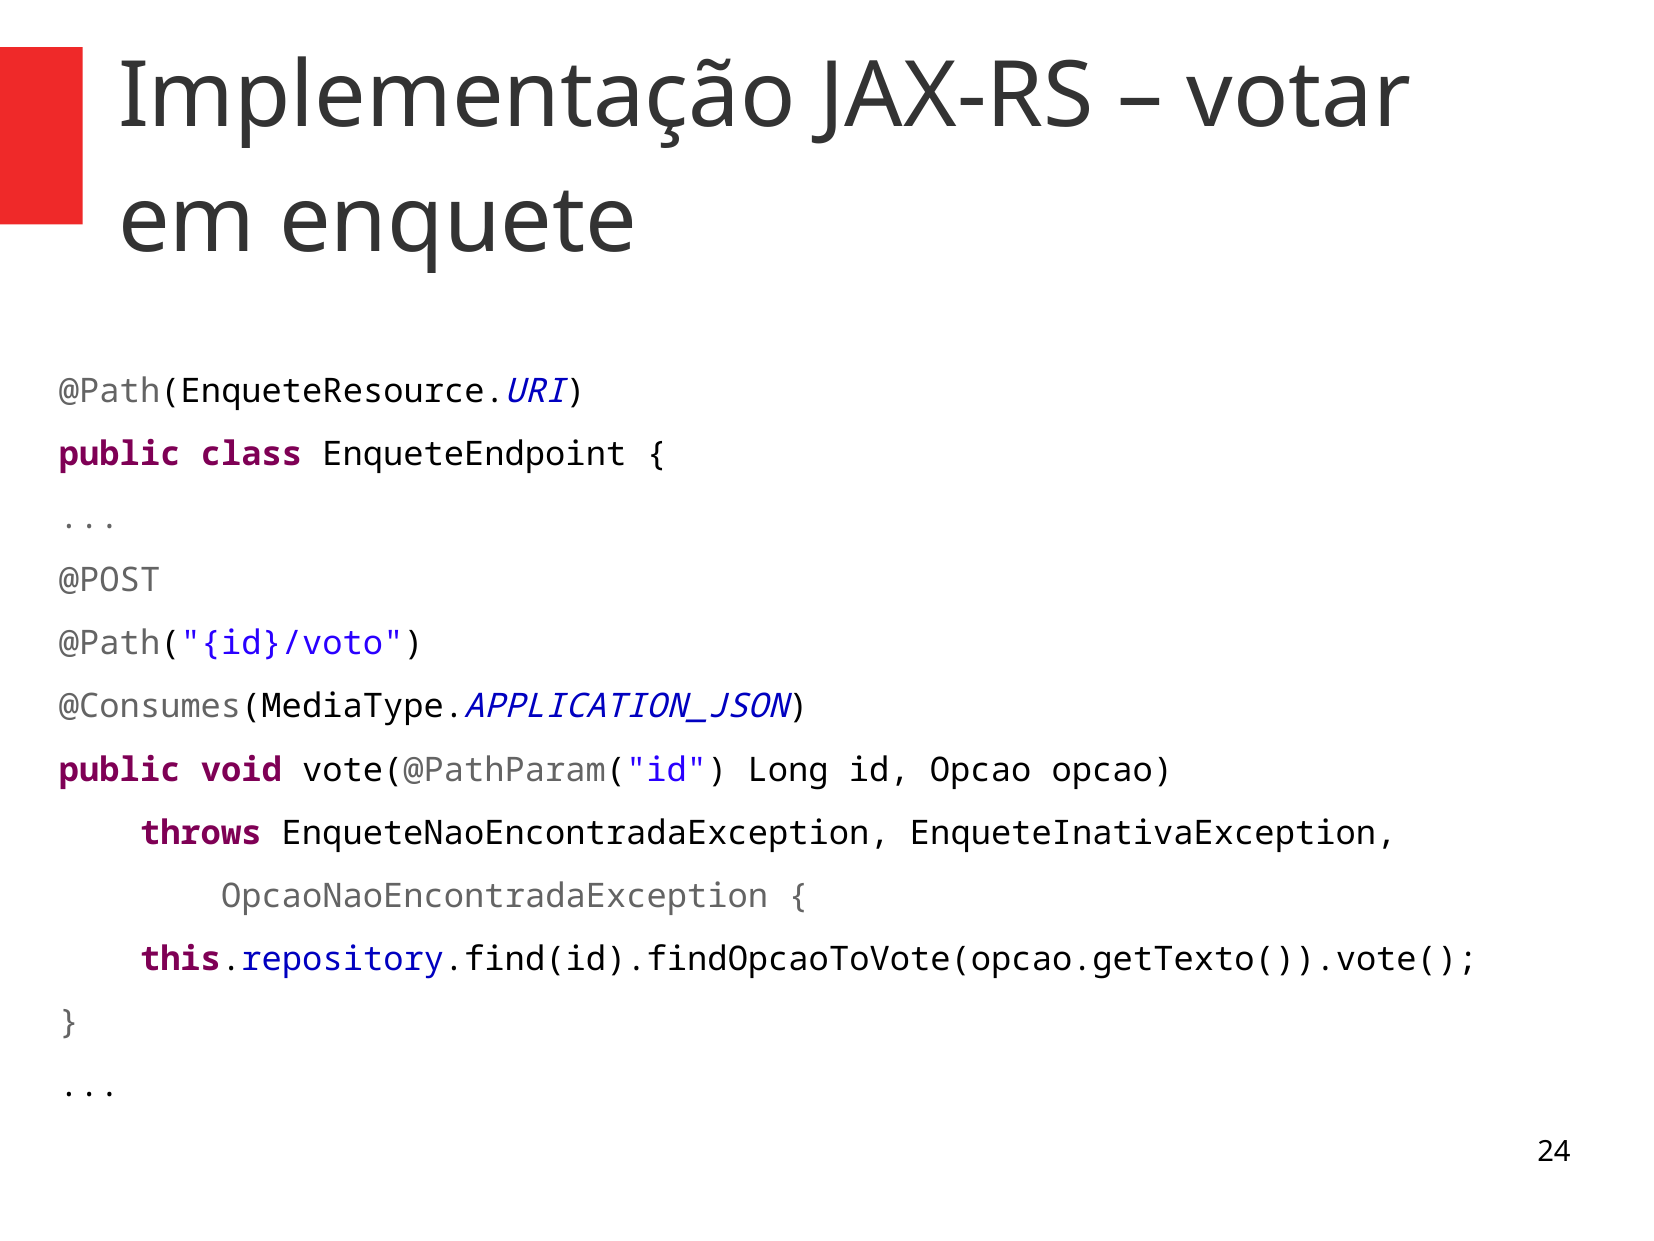

# Implementação JAX-RS – votar em enquete
@Path(EnqueteResource.URI)
public class EnqueteEndpoint {
...
@POST
@Path("{id}/voto")
@Consumes(MediaType.APPLICATION_JSON)
public void vote(@PathParam("id") Long id, Opcao opcao)
 throws EnqueteNaoEncontradaException, EnqueteInativaException,
 OpcaoNaoEncontradaException {
 this.repository.find(id).findOpcaoToVote(opcao.getTexto()).vote();
}
...
24